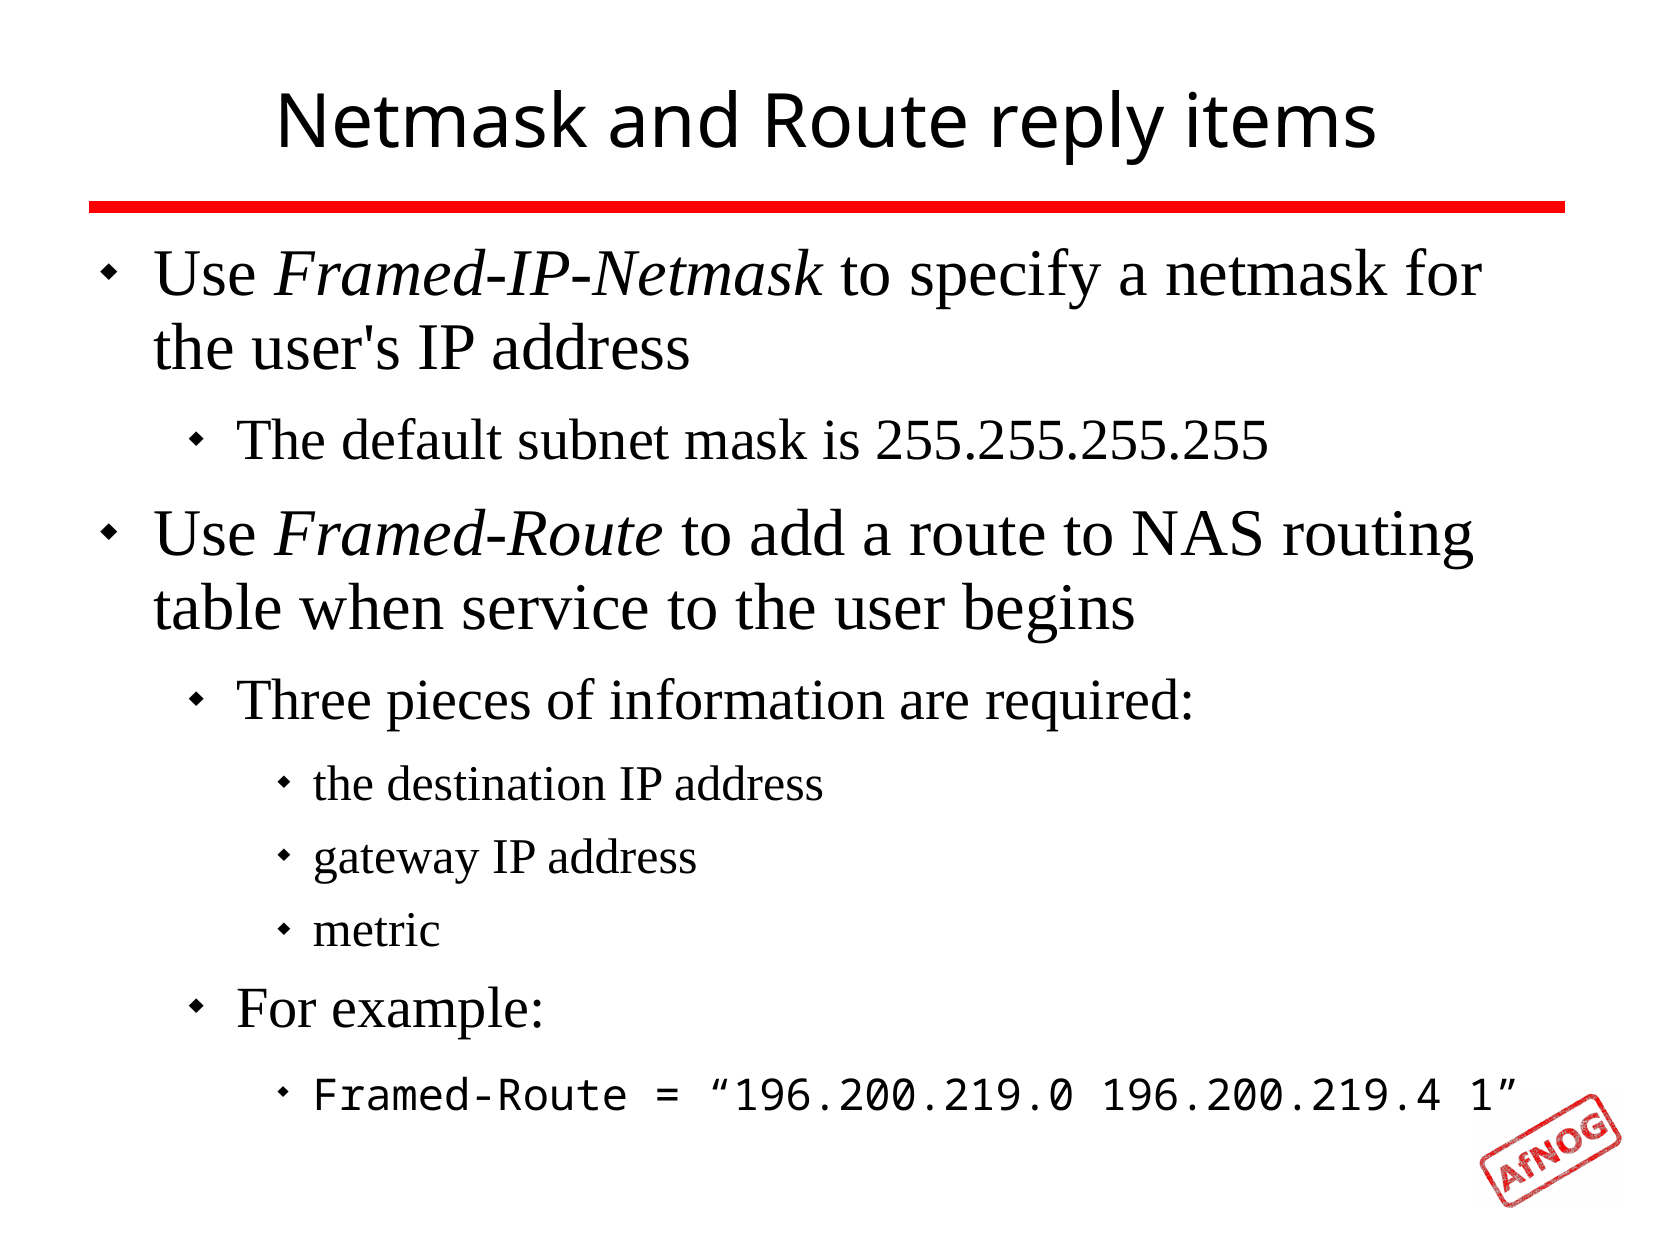

# Netmask and Route reply items
Use Framed-IP-Netmask to specify a netmask for the user's IP address
The default subnet mask is 255.255.255.255
Use Framed-Route to add a route to NAS routing table when service to the user begins
Three pieces of information are required:
the destination IP address
gateway IP address
metric
For example:
Framed-Route = “196.200.219.0 196.200.219.4 1”